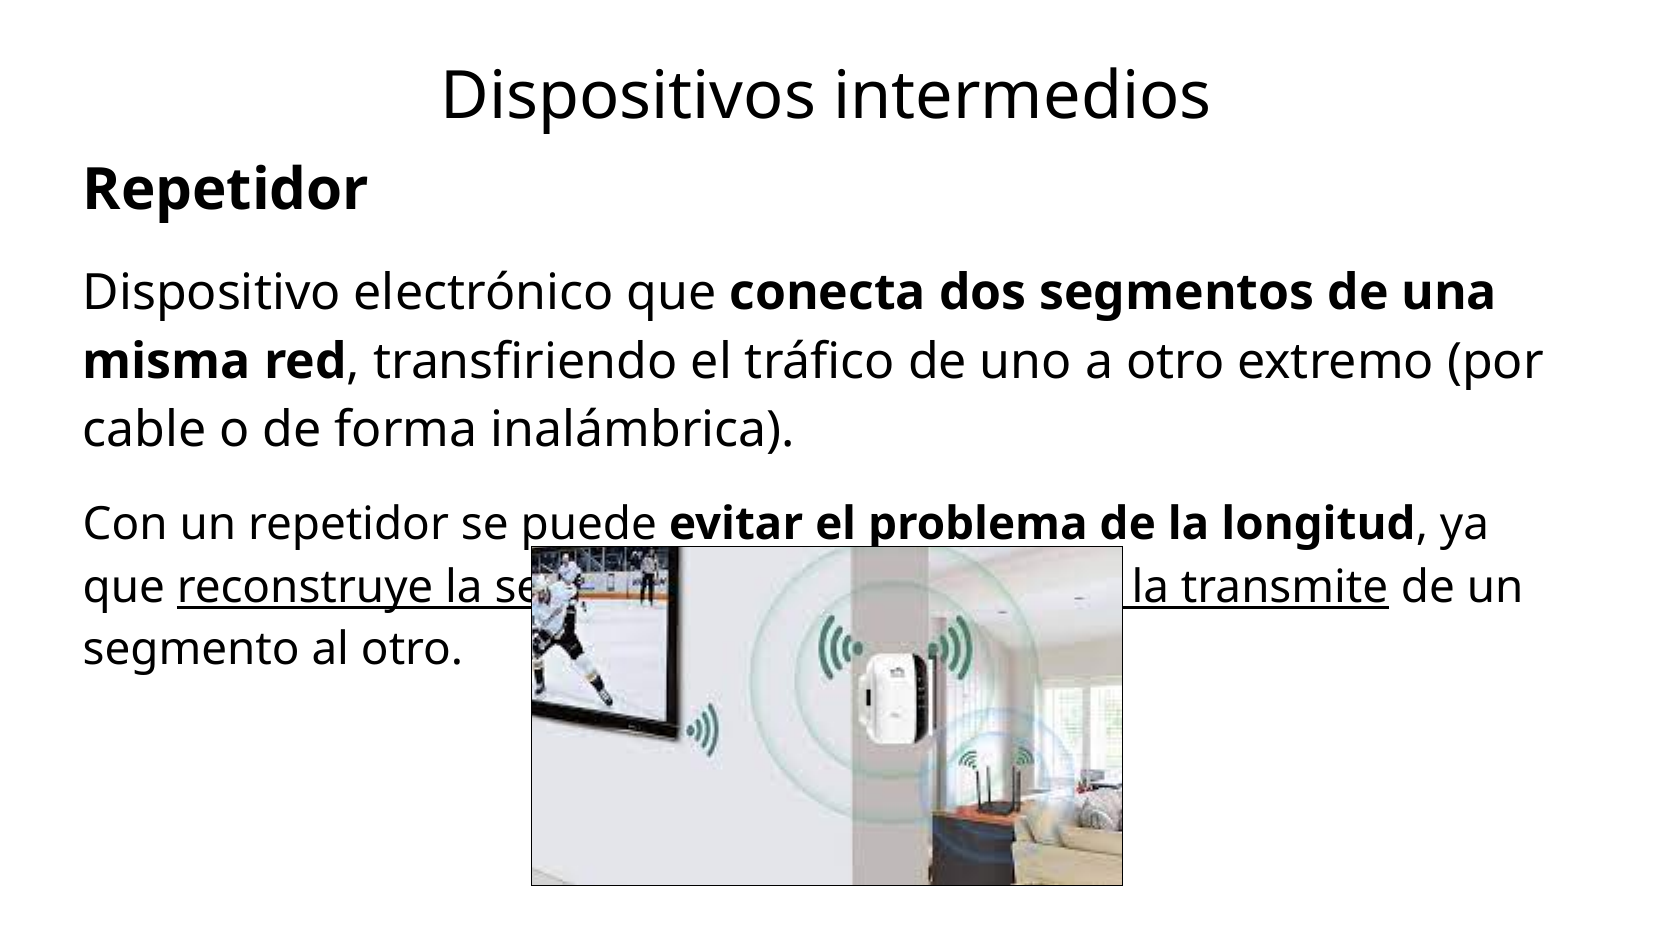

# Dispositivos intermedios
Repetidor
Dispositivo electrónico que conecta dos segmentos de una misma red, transfiriendo el tráfico de uno a otro extremo (por cable o de forma inalámbrica).
Con un repetidor se puede evitar el problema de la longitud, ya que reconstruye la señal eliminando los ruidos y la transmite de un segmento al otro.